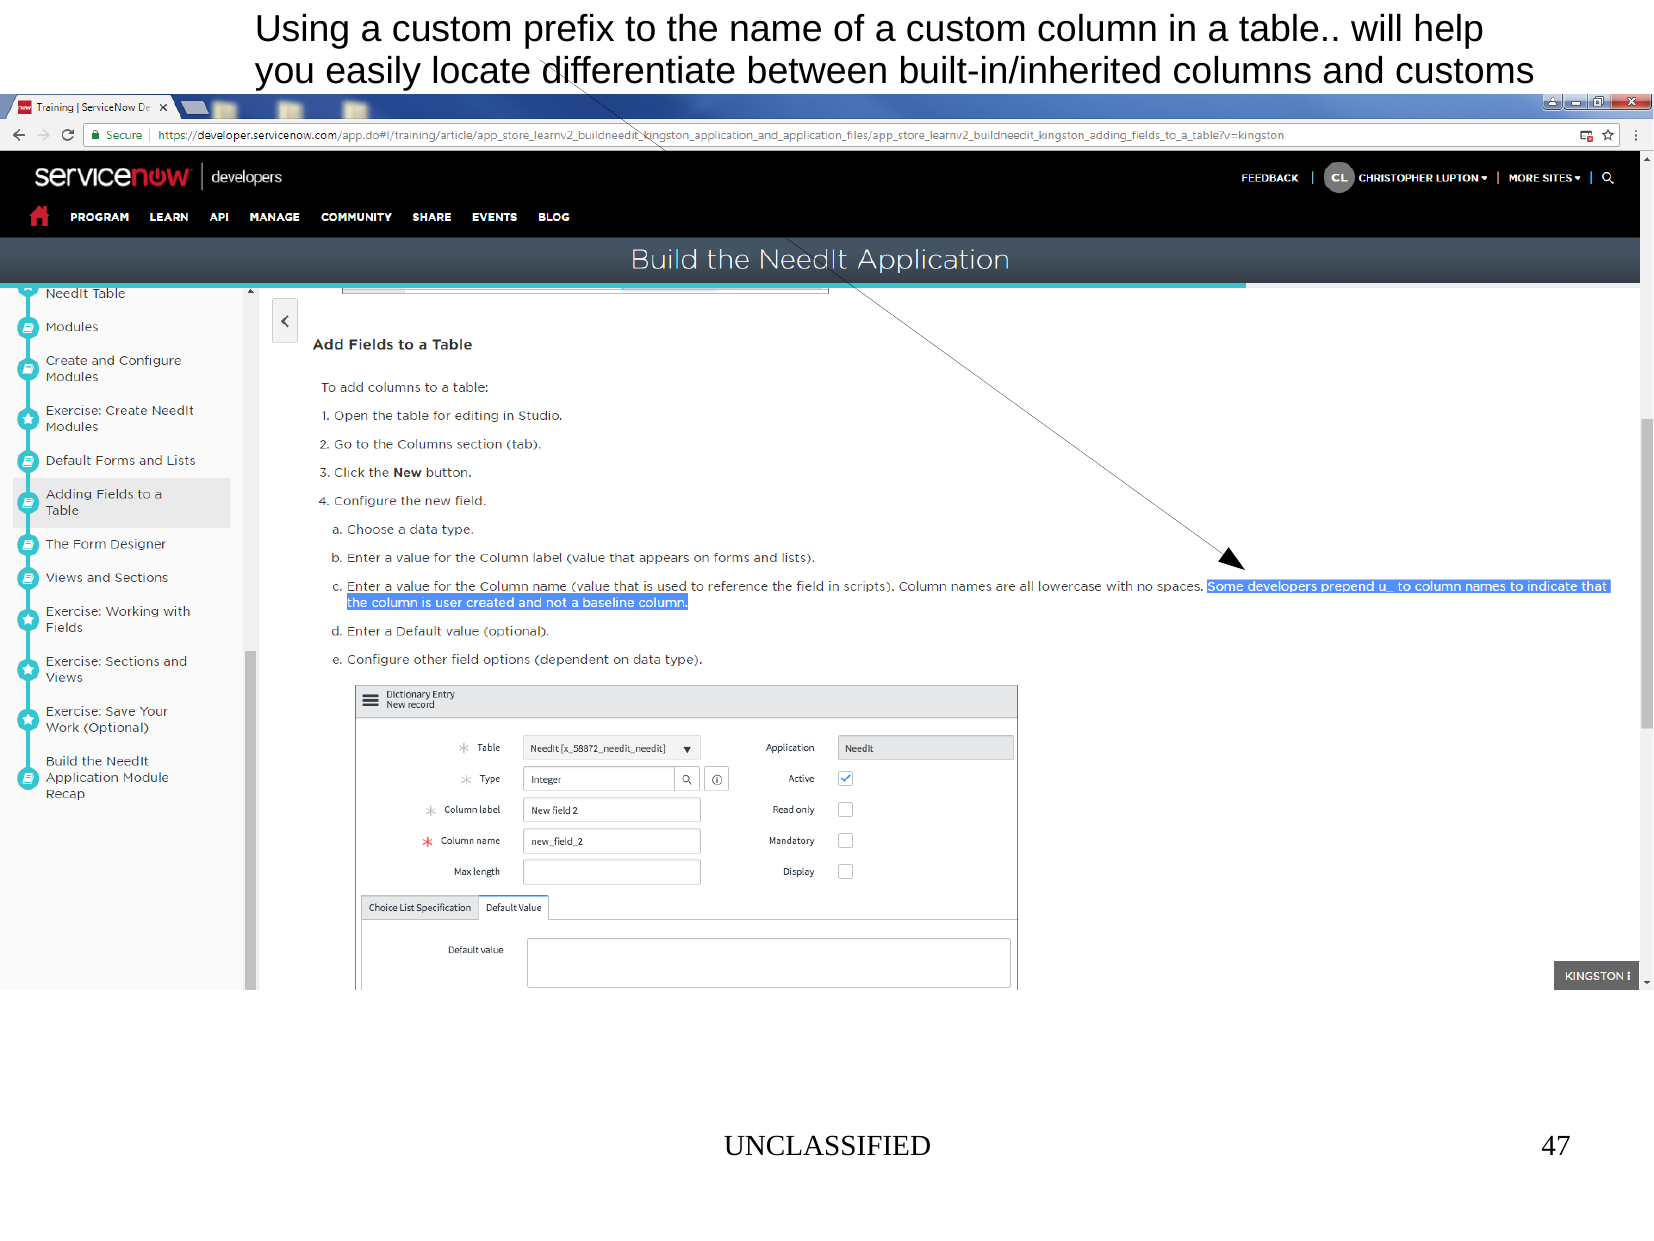

Using a custom prefix to the name of a custom column in a table.. will help you easily locate differentiate between built-in/inherited columns and customs
UNCLASSIFIED
47